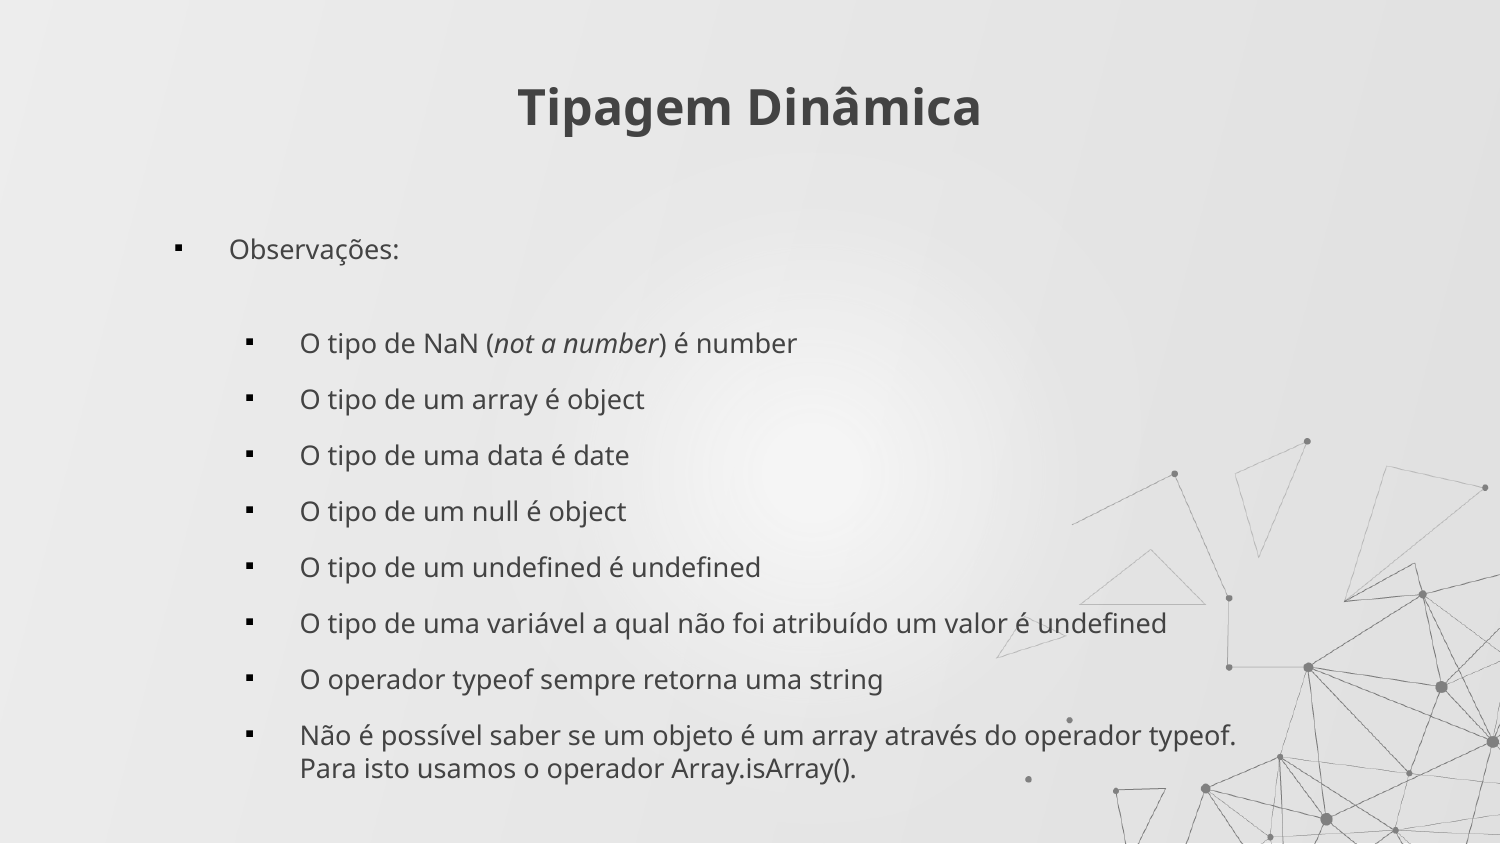

Tipagem Dinâmica
# Observações:
O tipo de NaN (not a number) é number
O tipo de um array é object
O tipo de uma data é date
O tipo de um null é object
O tipo de um undefined é undefined
O tipo de uma variável a qual não foi atribuído um valor é undefined
O operador typeof sempre retorna uma string
Não é possível saber se um objeto é um array através do operador typeof. Para isto usamos o operador Array.isArray().